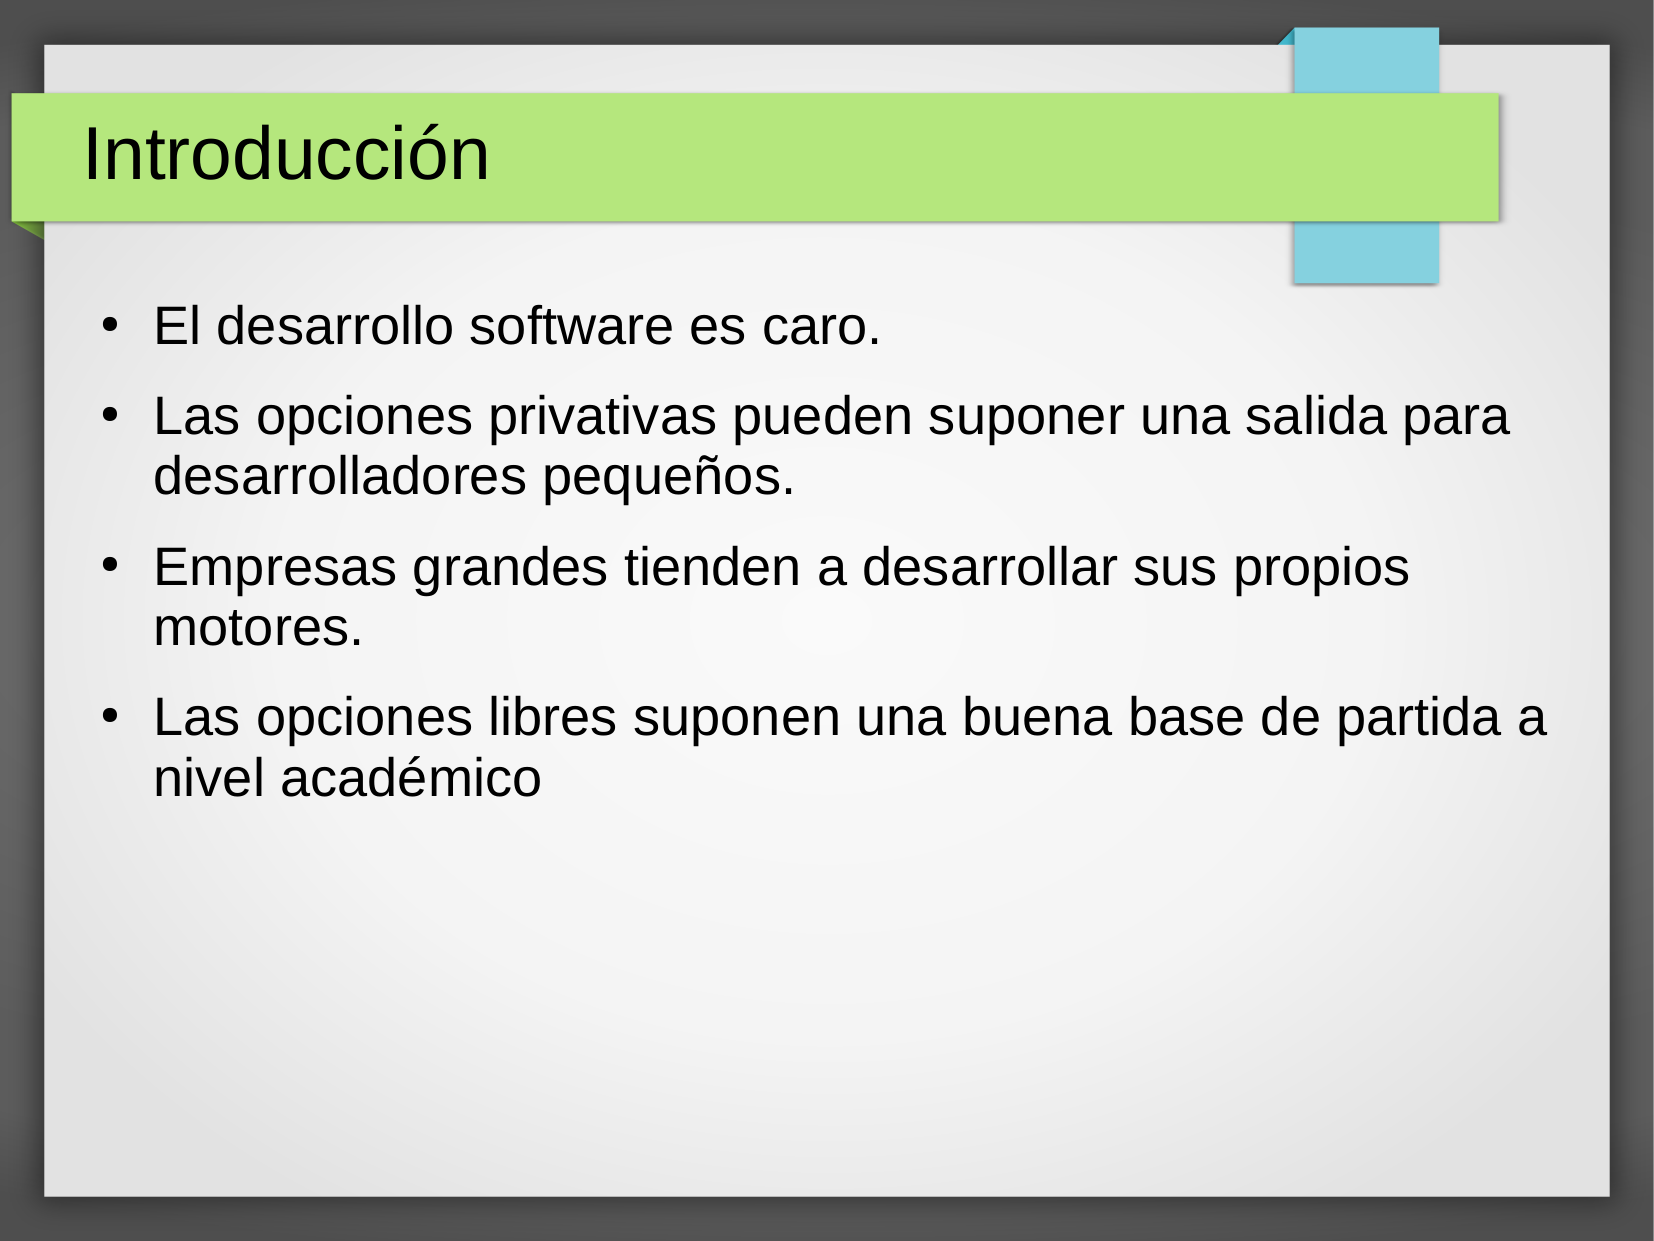

# Introducción
El desarrollo software es caro.
Las opciones privativas pueden suponer una salida para desarrolladores pequeños.
Empresas grandes tienden a desarrollar sus propios motores.
Las opciones libres suponen una buena base de partida a nivel académico